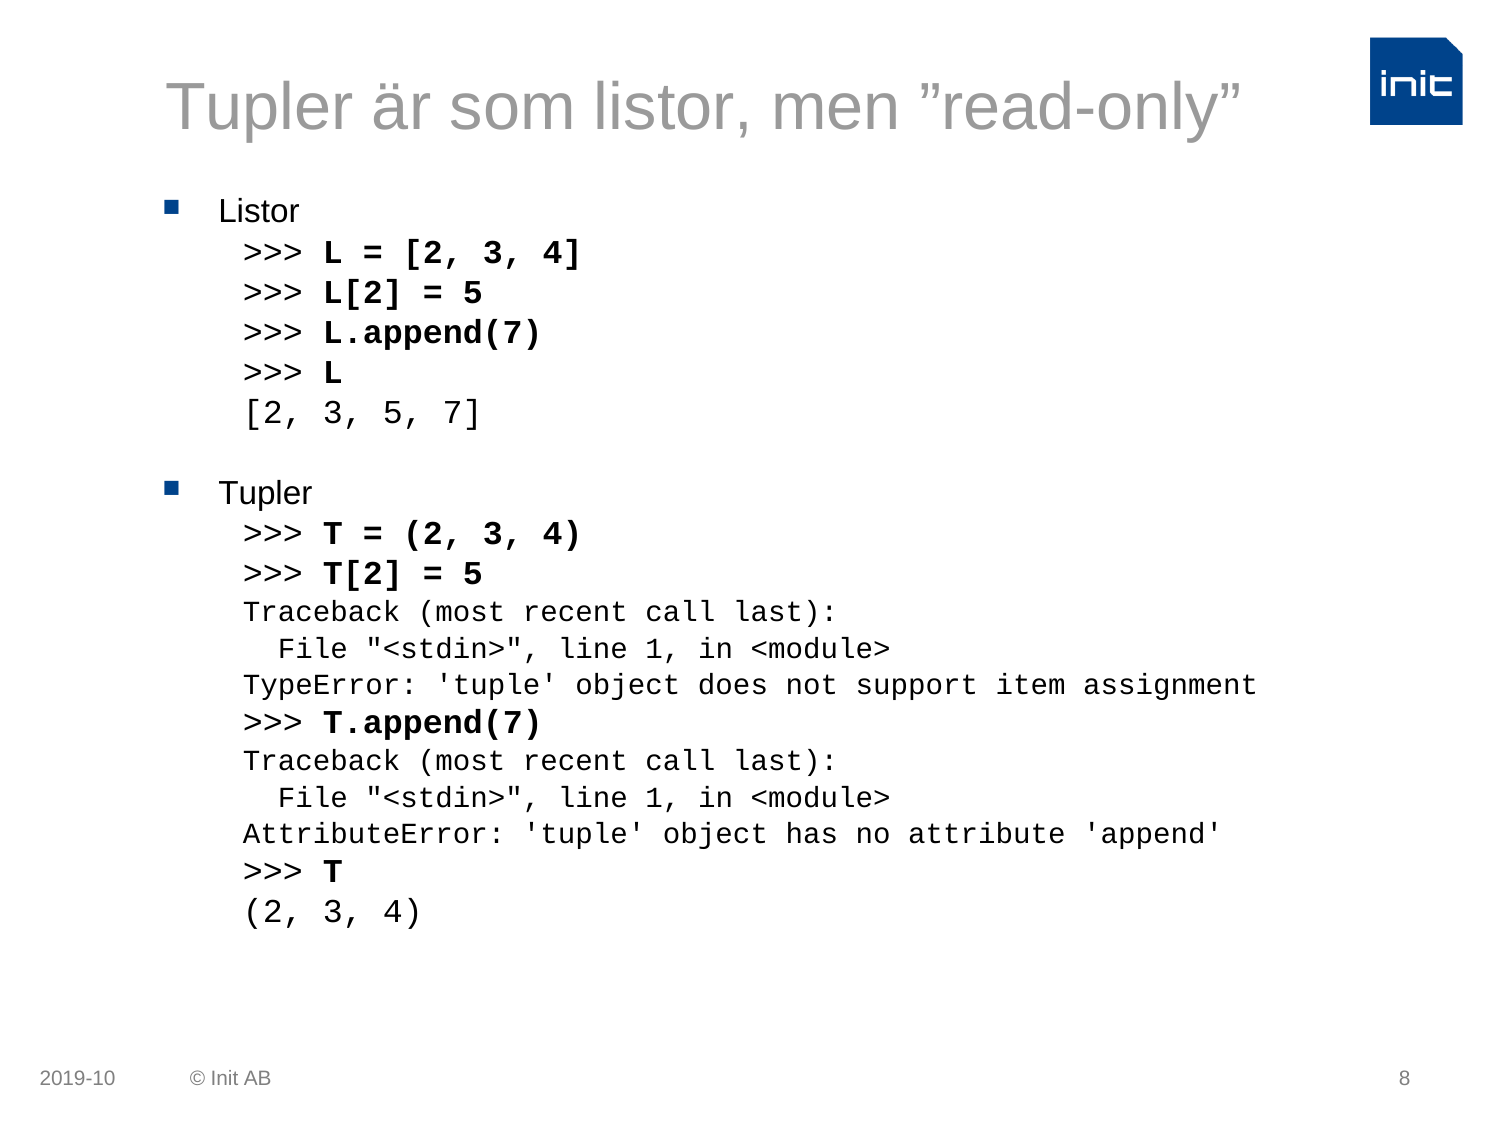

Tupler är som listor, men ”read-only”
Listor
>>> L = [2, 3, 4]
>>> L[2] = 5
>>> L.append(7)
>>> L
[2, 3, 5, 7]
Tupler
>>> T = (2, 3, 4)
>>> T[2] = 5
Traceback (most recent call last):
 File "<stdin>", line 1, in <module>
TypeError: 'tuple' object does not support item assignment
>>> T.append(7)
Traceback (most recent call last):
 File "<stdin>", line 1, in <module>
AttributeError: 'tuple' object has no attribute 'append'
>>> T
(2, 3, 4)
2019-10
© Init AB